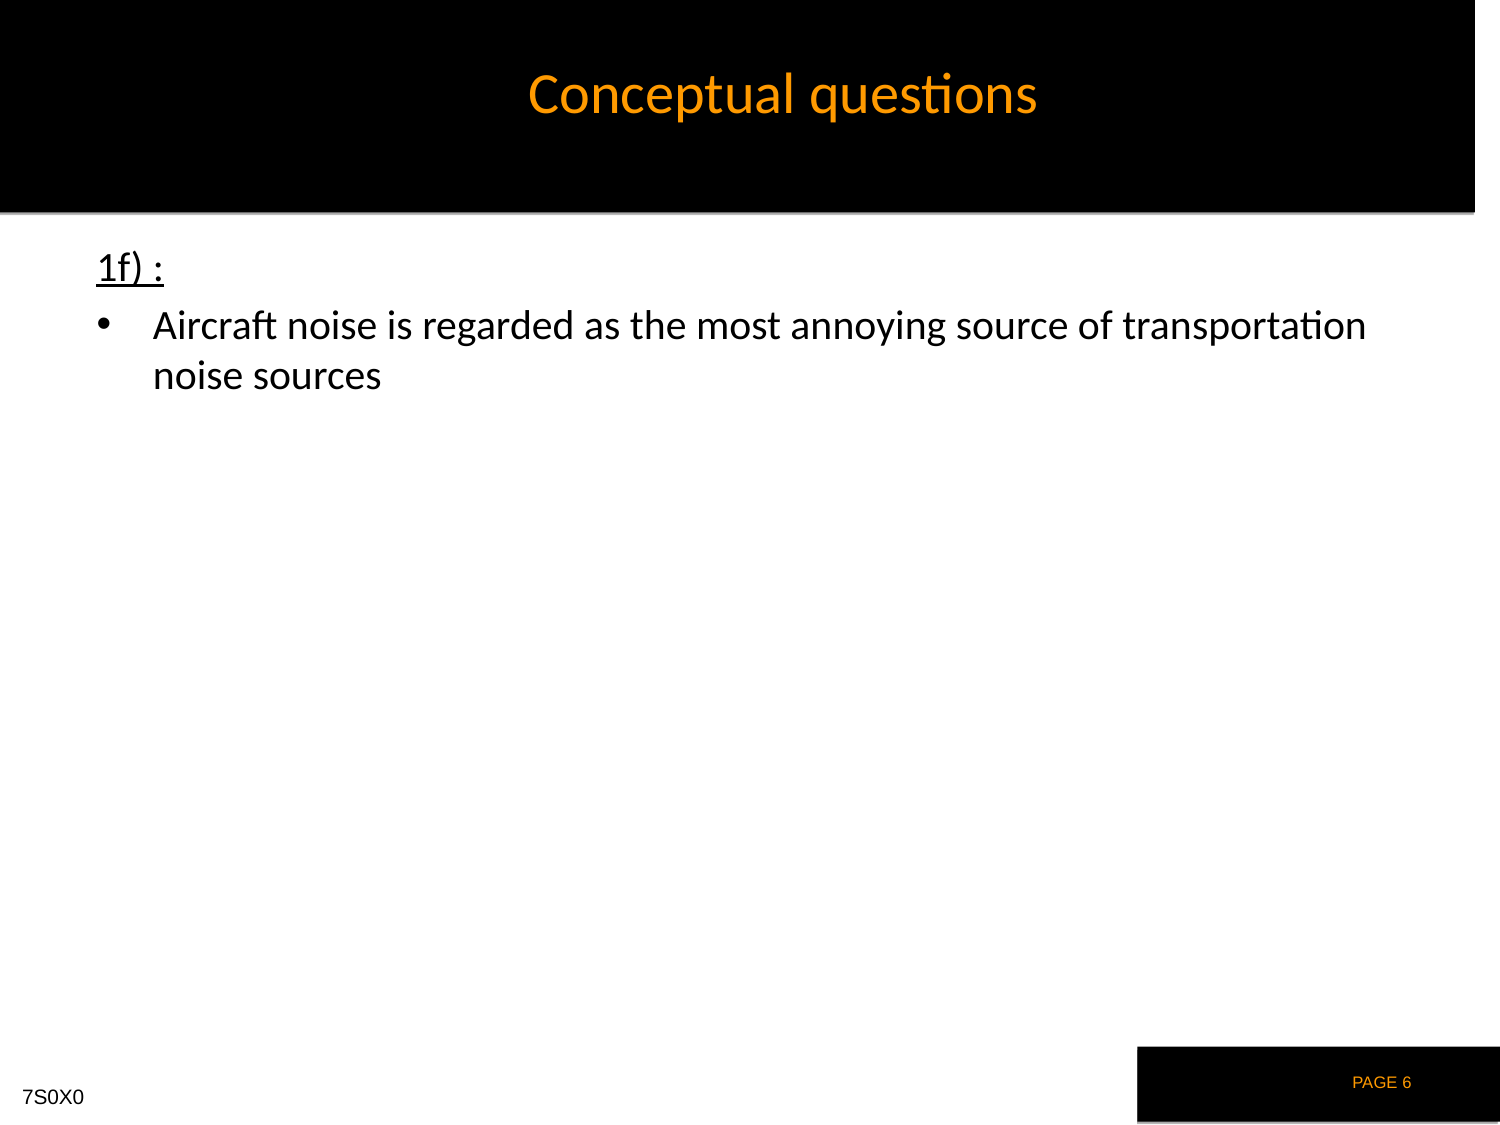

#
Conceptual questions
1f) :
Aircraft noise is regarded as the most annoying source of transportation noise sources
PAGE 6
2017/02/09
PAGE
7S0X0